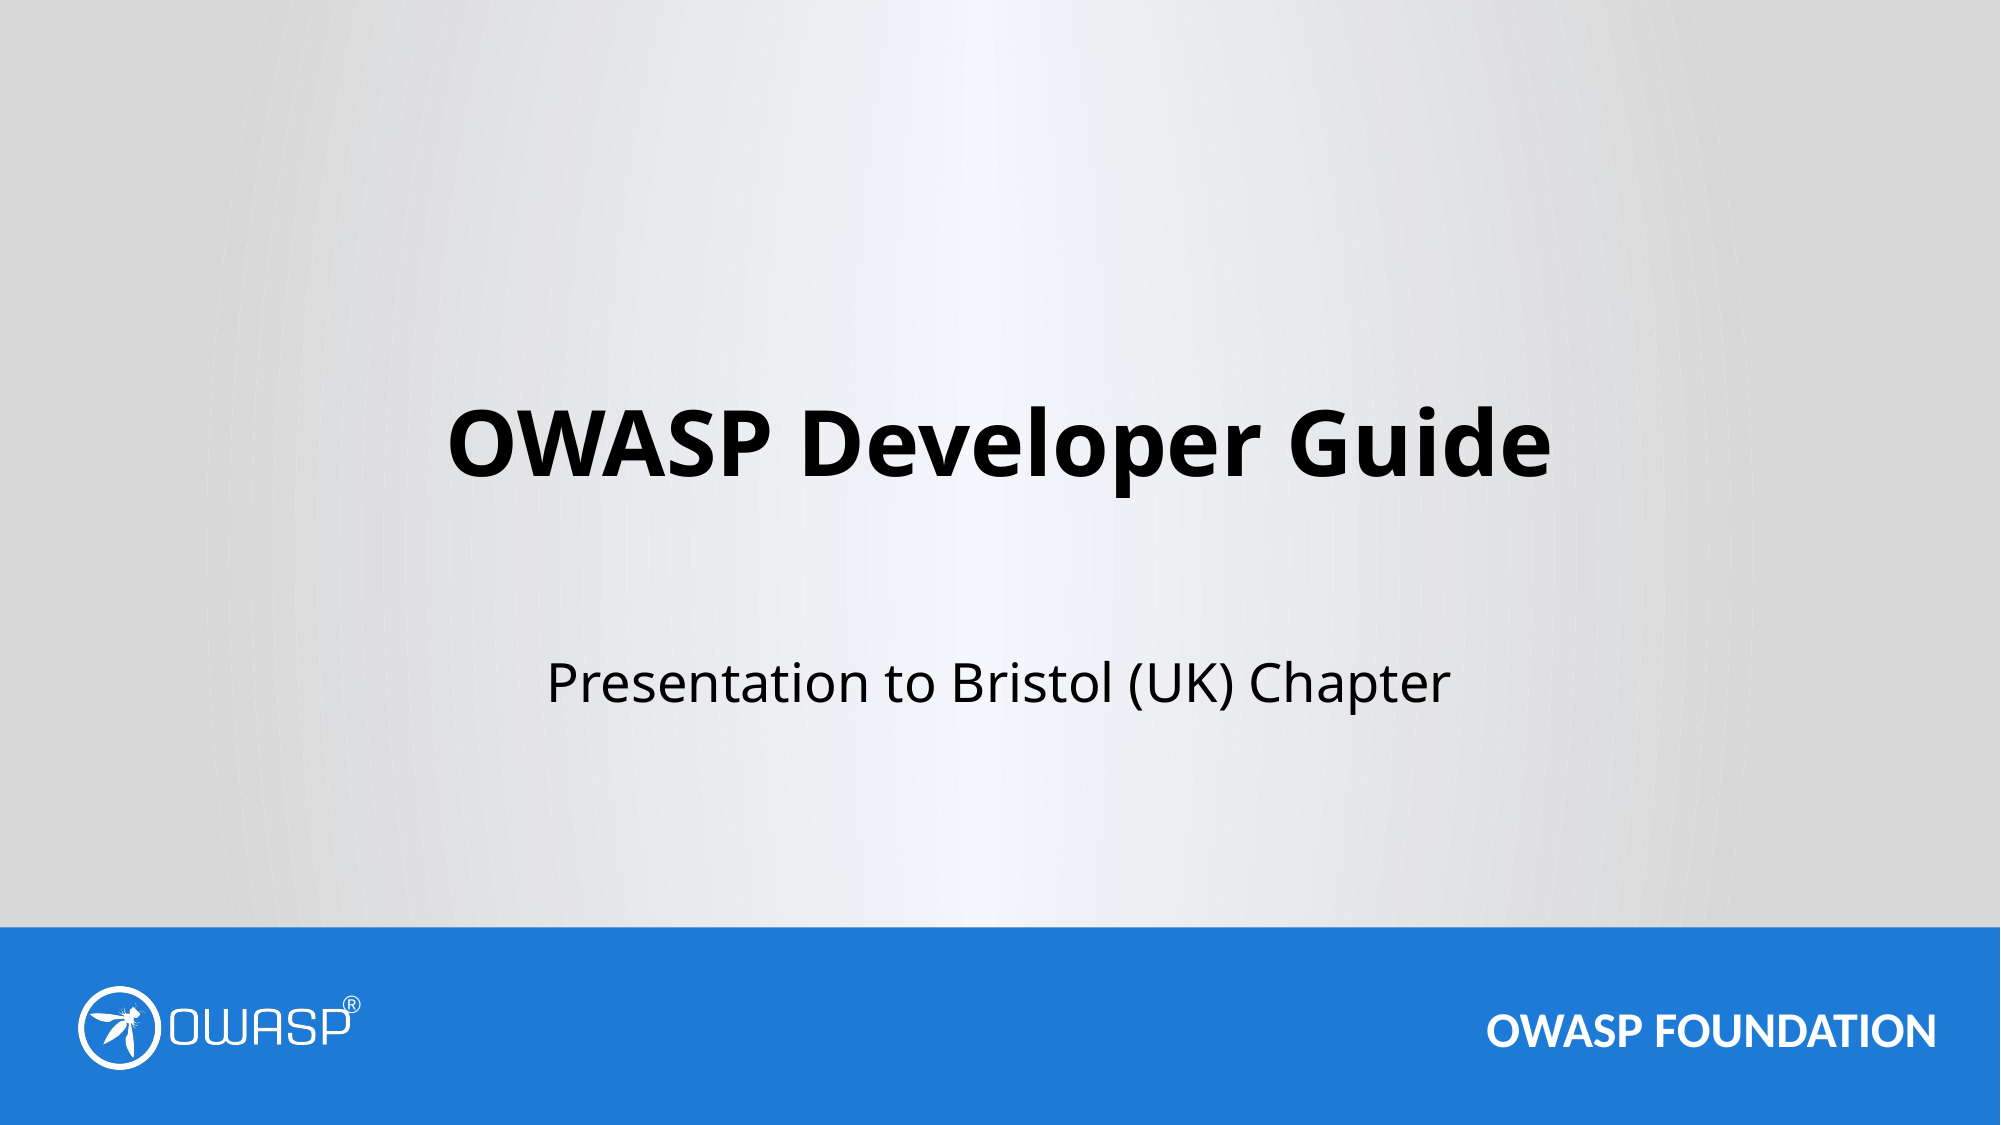

# OWASP Developer Guide
Presentation to Bristol (UK) Chapter